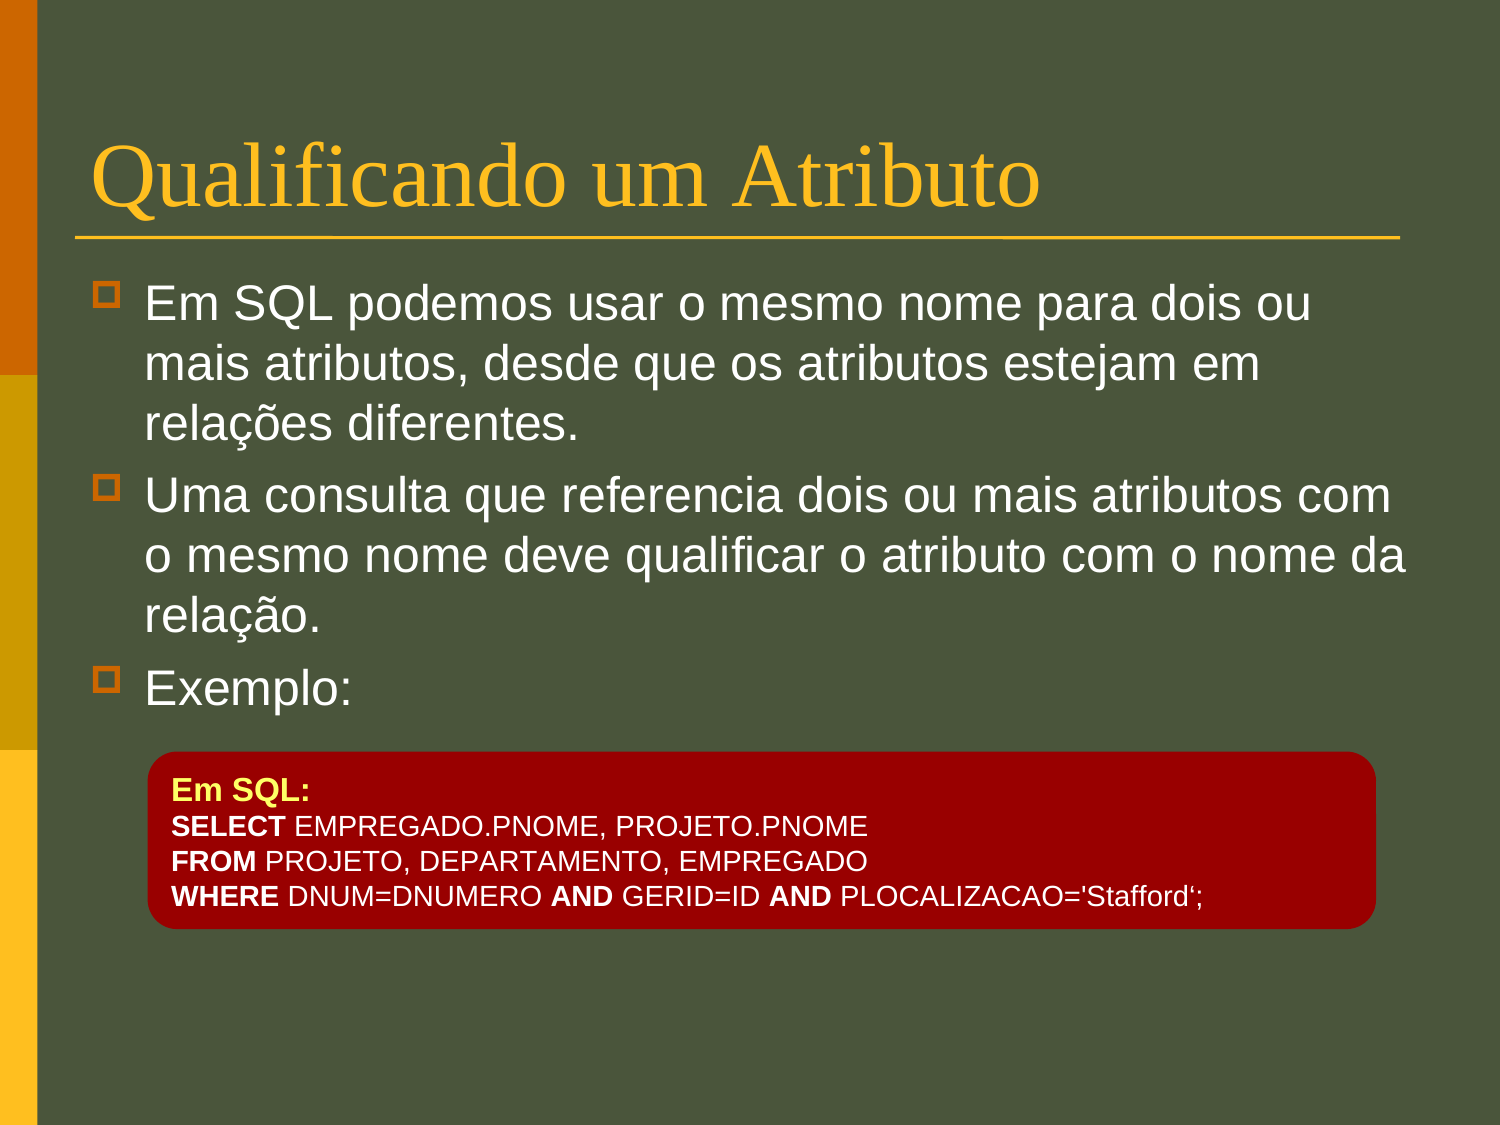

# Qualificando um Atributo
Em SQL podemos usar o mesmo nome para dois ou mais atributos, desde que os atributos estejam em relações diferentes.
Uma consulta que referencia dois ou mais atributos com o mesmo nome deve qualificar o atributo com o nome da relação.
Exemplo:
Em SQL:
SELECT EMPREGADO.PNOME, PROJETO.PNOME
FROM PROJETO, DEPARTAMENTO, EMPREGADO
WHERE DNUM=DNUMERO AND GERID=ID AND PLOCALIZACAO='Stafford‘;